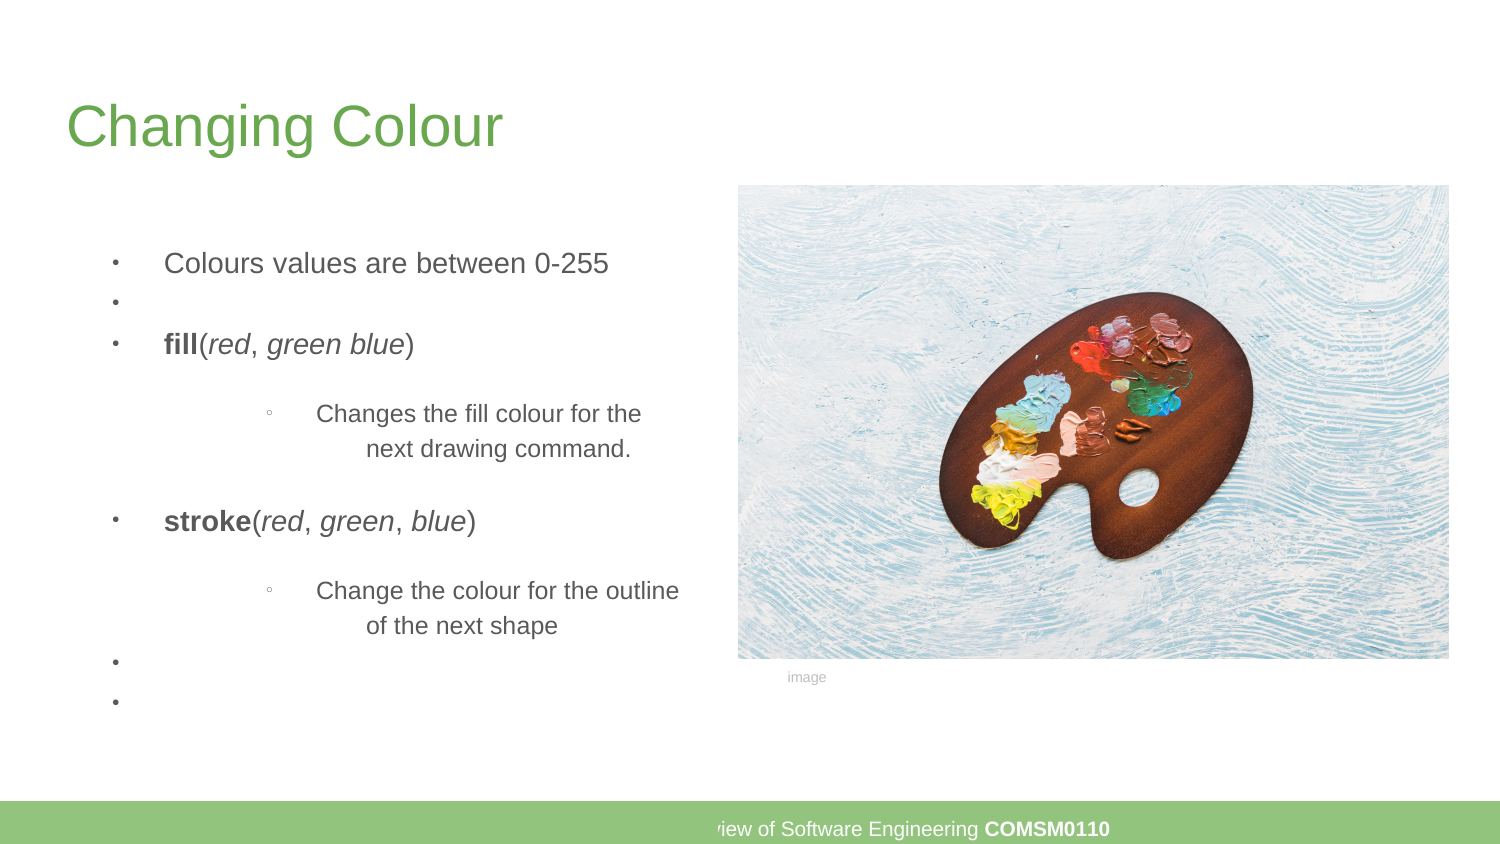

# Changing Colour
Colours values are between 0-255
fill(red, green blue)
Changes the fill colour for the next drawing command.
stroke(red, green, blue)
Change the colour for the outline of the next shape
image